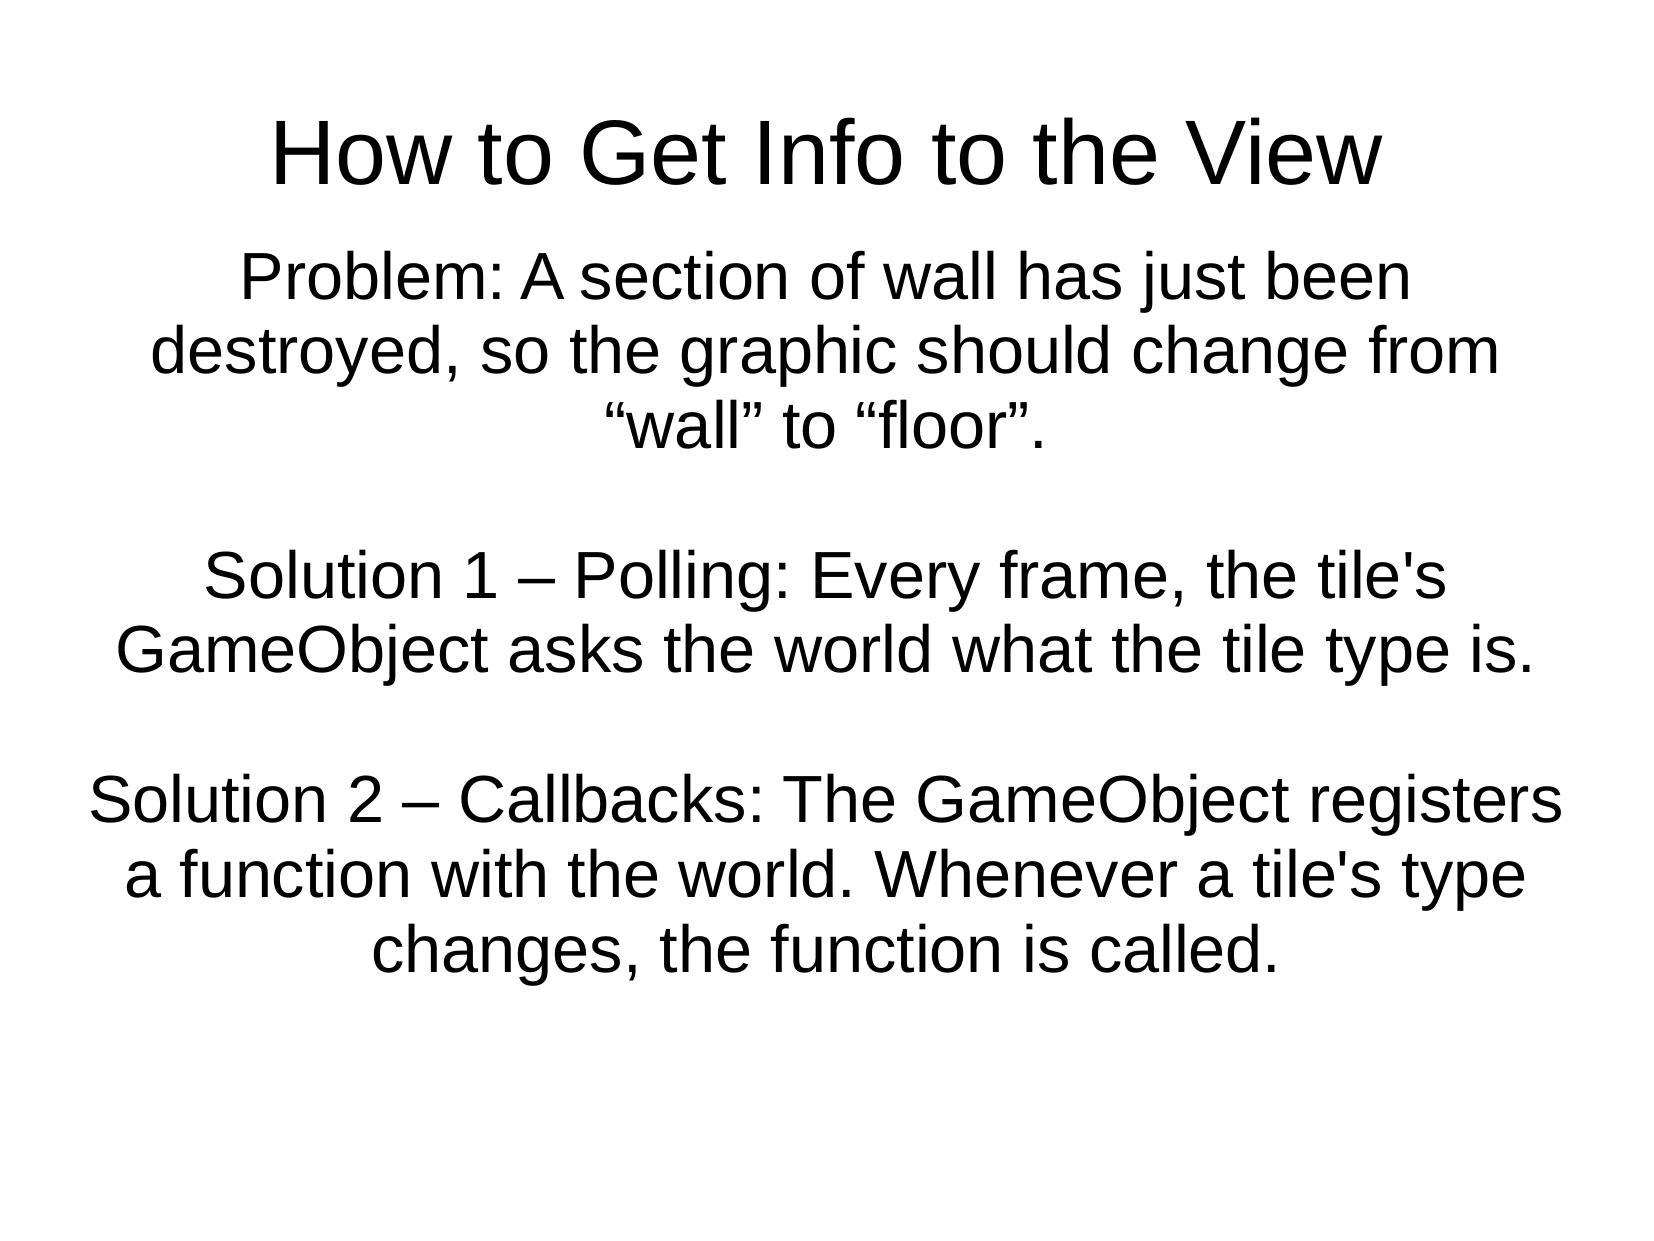

# How to Get Info to the View
Problem: A section of wall has just been destroyed, so the graphic should change from “wall” to “floor”.
Solution 1 – Polling: Every frame, the tile's GameObject asks the world what the tile type is.
Solution 2 – Callbacks: The GameObject registers a function with the world. Whenever a tile's type changes, the function is called.